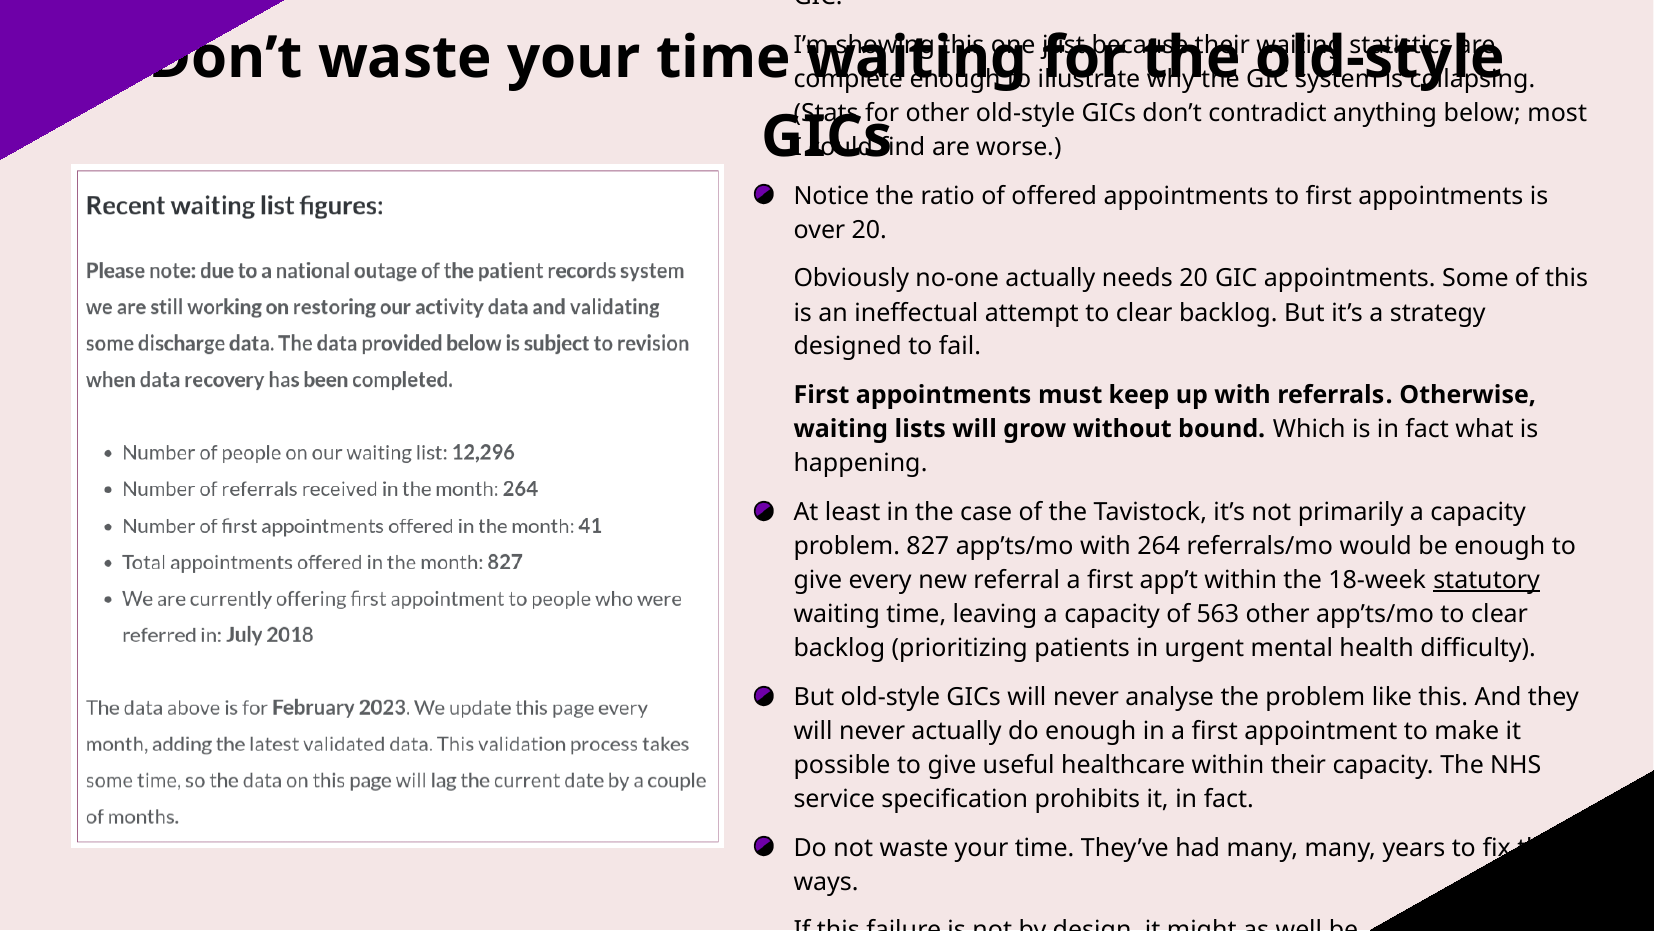

On the left is the waiting time information for the adult Tavistock GIC.
I’m showing this one just because their waiting statistics are complete enough to illustrate why the GIC system is collapsing. (Stats for other old-style GICs don’t contradict anything below; most I could find are worse.)
Notice the ratio of offered appointments to first appointments is over 20.
Obviously no-one actually needs 20 GIC appointments. Some of this is an ineffectual attempt to clear backlog. But it’s a strategy designed to fail.
First appointments must keep up with referrals. Otherwise, waiting lists will grow without bound. Which is in fact what is happening.
At least in the case of the Tavistock, it’s not primarily a capacity problem. 827 app’ts/mo with 264 referrals/mo would be enough to give every new referral a first app’t within the 18-week statutory waiting time, leaving a capacity of 563 other app’ts/mo to clear backlog (prioritizing patients in urgent mental health difficulty).
But old-style GICs will never analyse the problem like this. And they will never actually do enough in a first appointment to make it possible to give useful healthcare within their capacity. The NHS service specification prohibits it, in fact.
Do not waste your time. They’ve had many, many, years to fix their ways.
If this failure is not by design, it might as well be.
If you’re on an old-style GIC waiting list with no end in sight, don’t panic. You may be able to transfer somewhere that will see you quicker.
# Don’t waste your time waiting for the old-style GICs